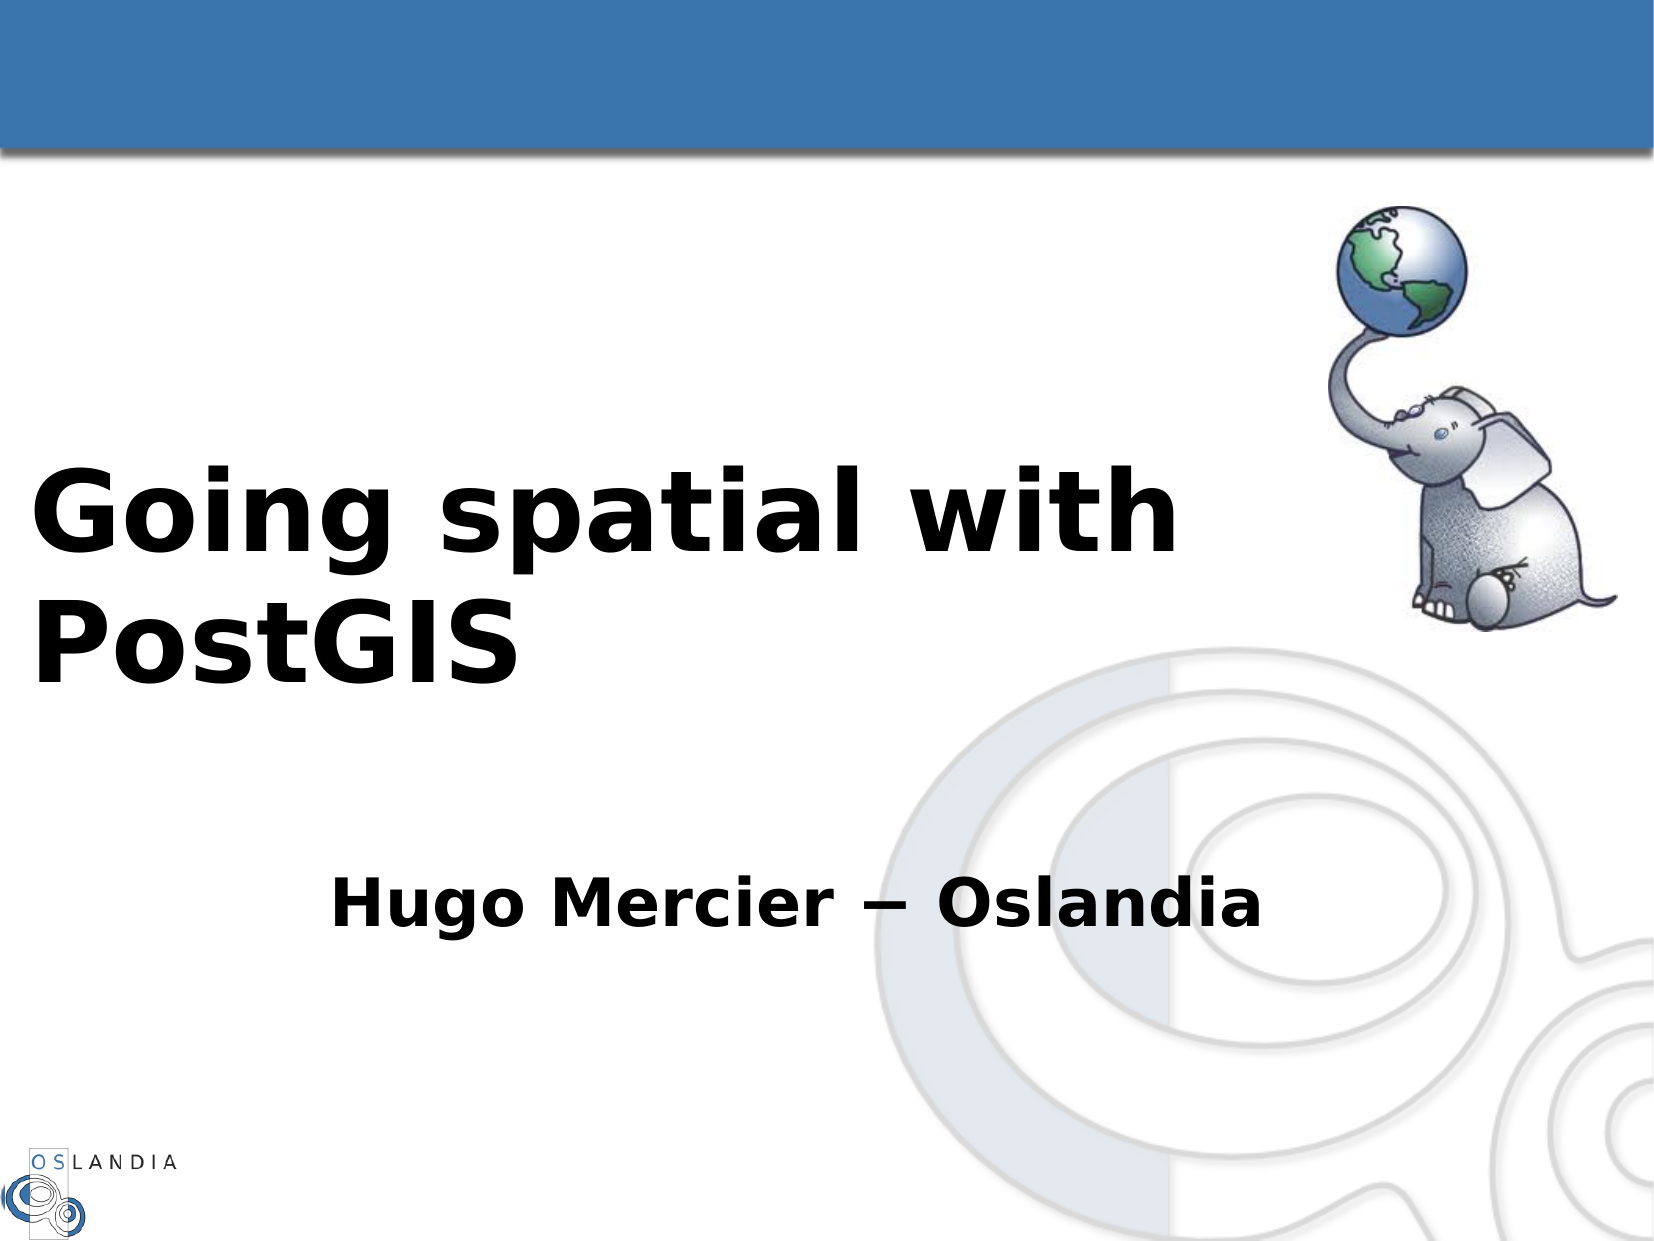

#
Going spatial with PostGIS
Hugo Mercier − Oslandia